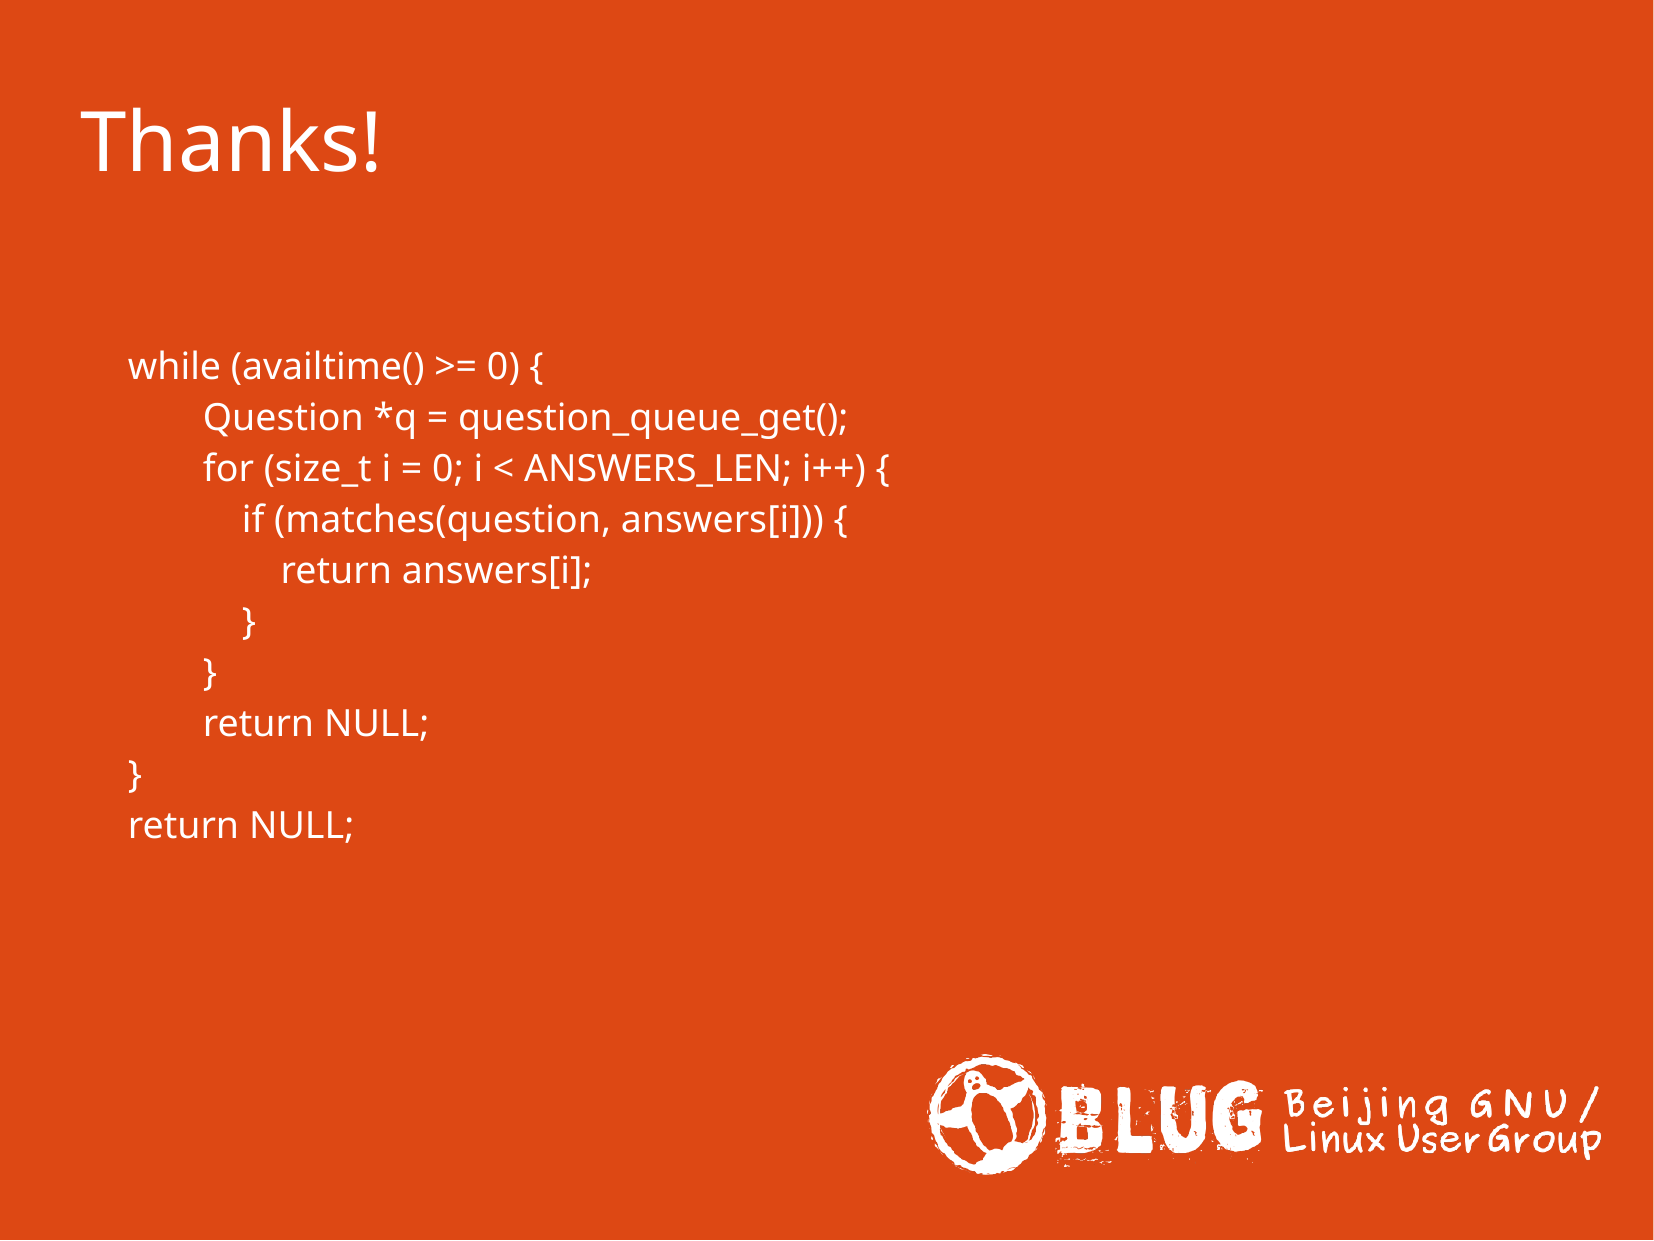

# Thanks!
while (availtime() >= 0) {
	Question *q = question_queue_get();
	for (size_t i = 0; i < ANSWERS_LEN; i++) {
	 if (matches(question, answers[i])) {
	 return answers[i];
	 }
	}
	return NULL;
}
return NULL;